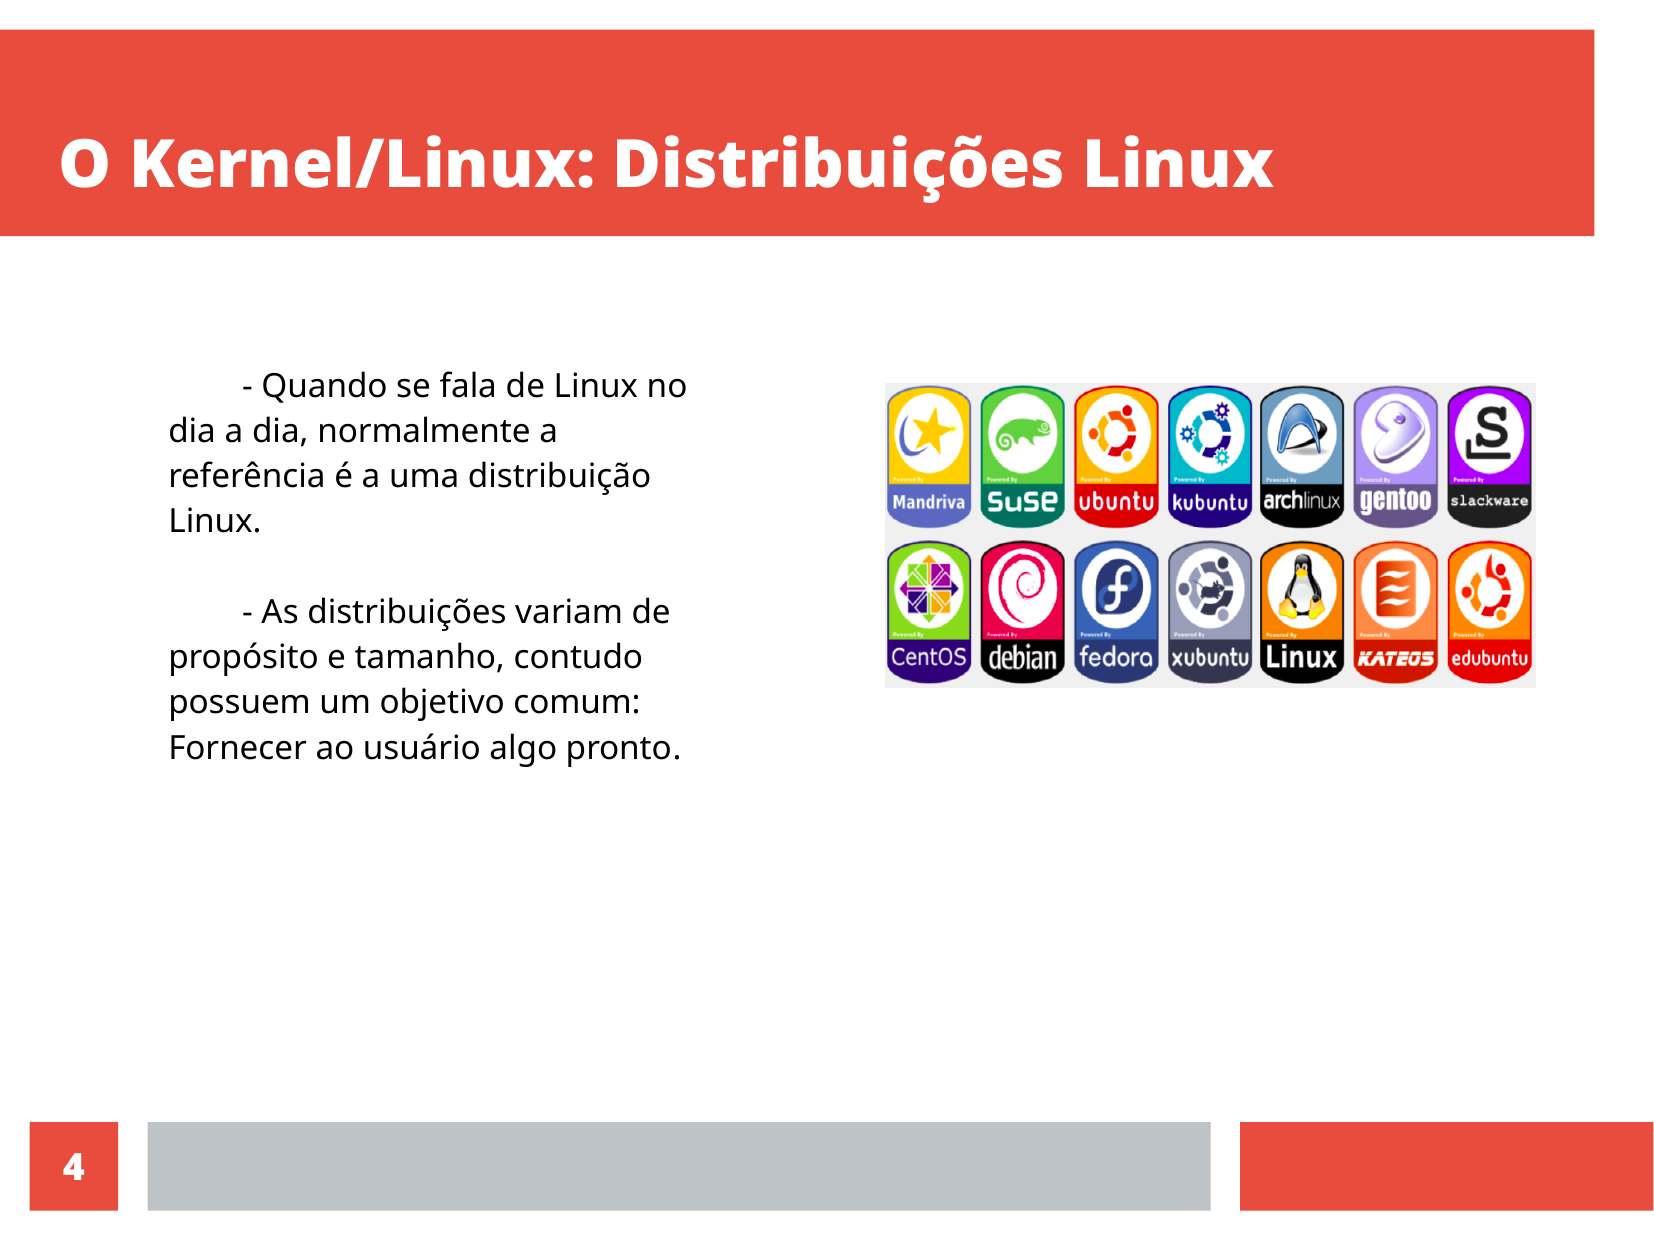

# O Kernel/Linux: Distribuições Linux
	- Quando se fala de Linux no dia a dia, normalmente a referência é a uma distribuição Linux.
	- As distribuições variam de propósito e tamanho, contudo possuem um objetivo comum: Fornecer ao usuário algo pronto.
4